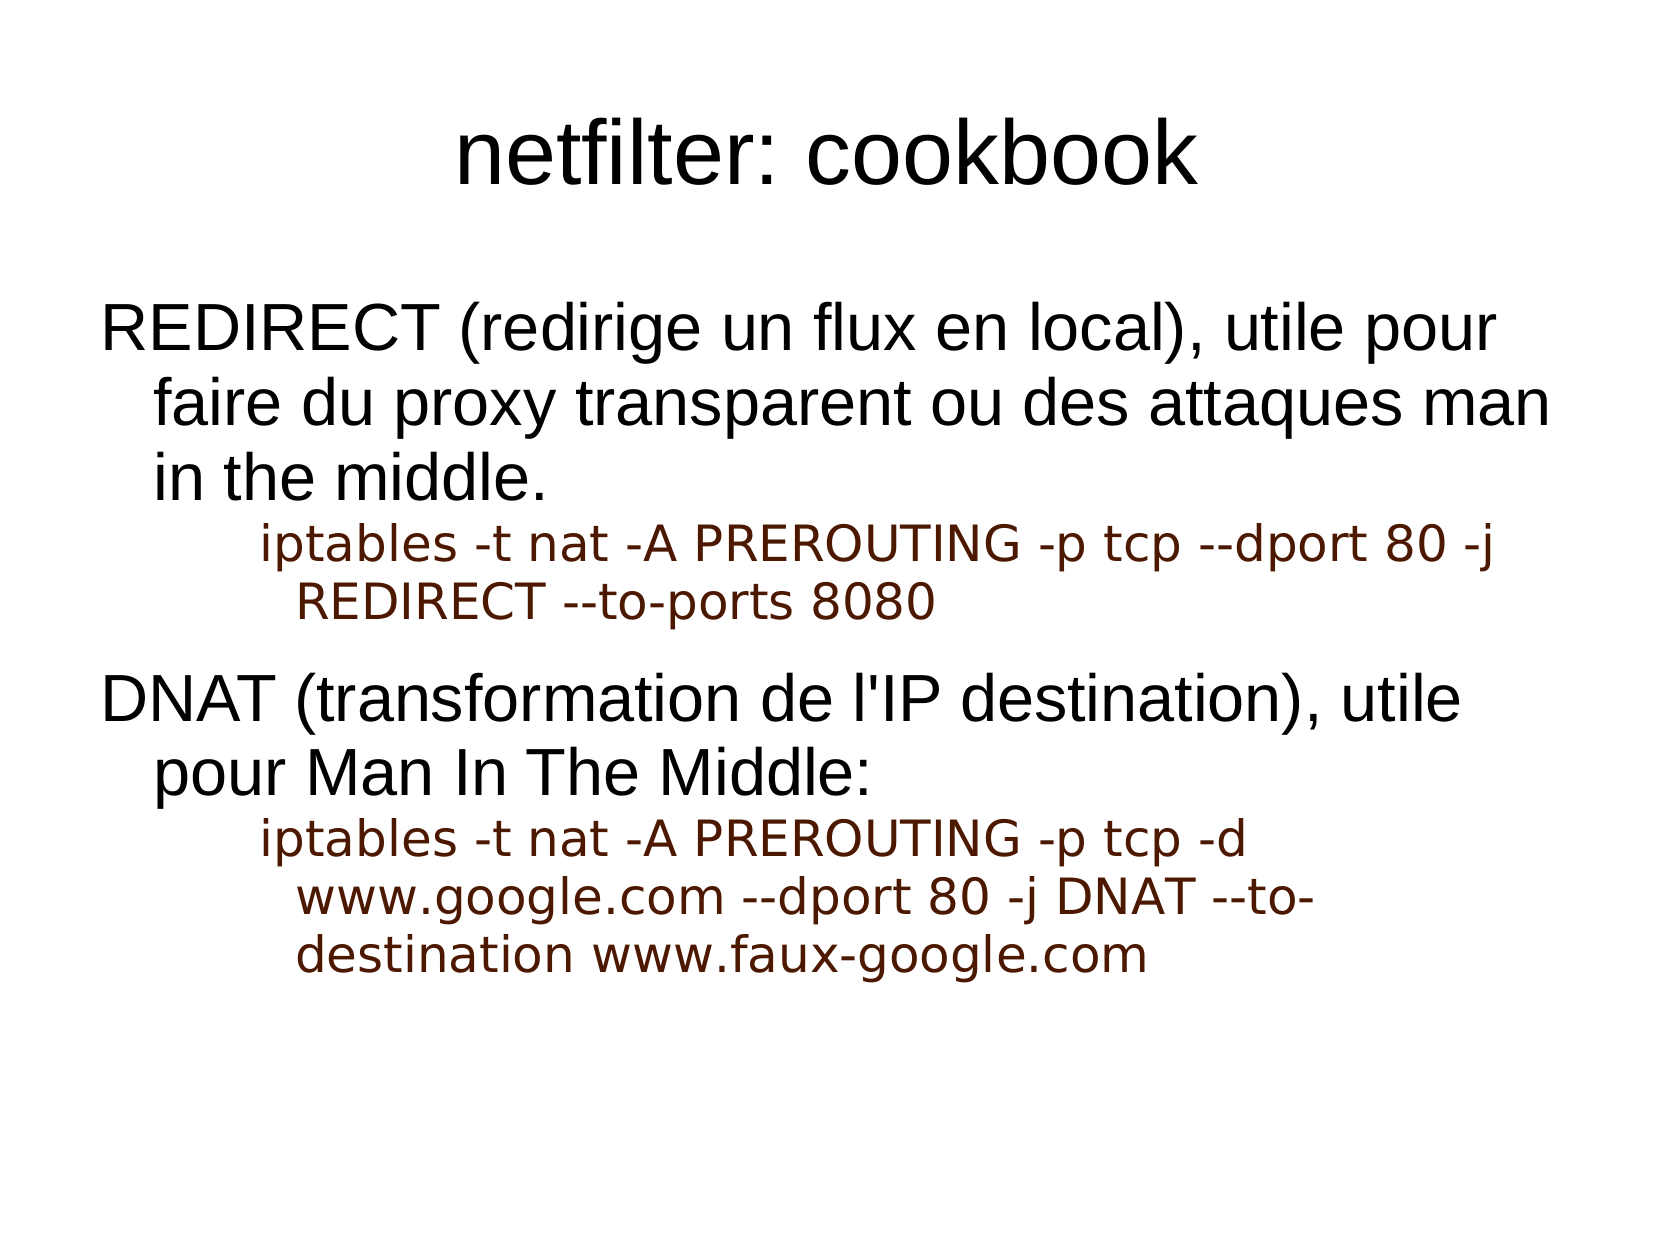

# netfilter: cookbook
REDIRECT (redirige un flux en local), utile pour faire du proxy transparent ou des attaques man in the middle.
iptables -t nat -A PREROUTING -p tcp --dport 80 -j REDIRECT --to-ports 8080
DNAT (transformation de l'IP destination), utile pour Man In The Middle:
iptables -t nat -A PREROUTING -p tcp -d www.google.com --dport 80 -j DNAT --to-destination www.faux-google.com